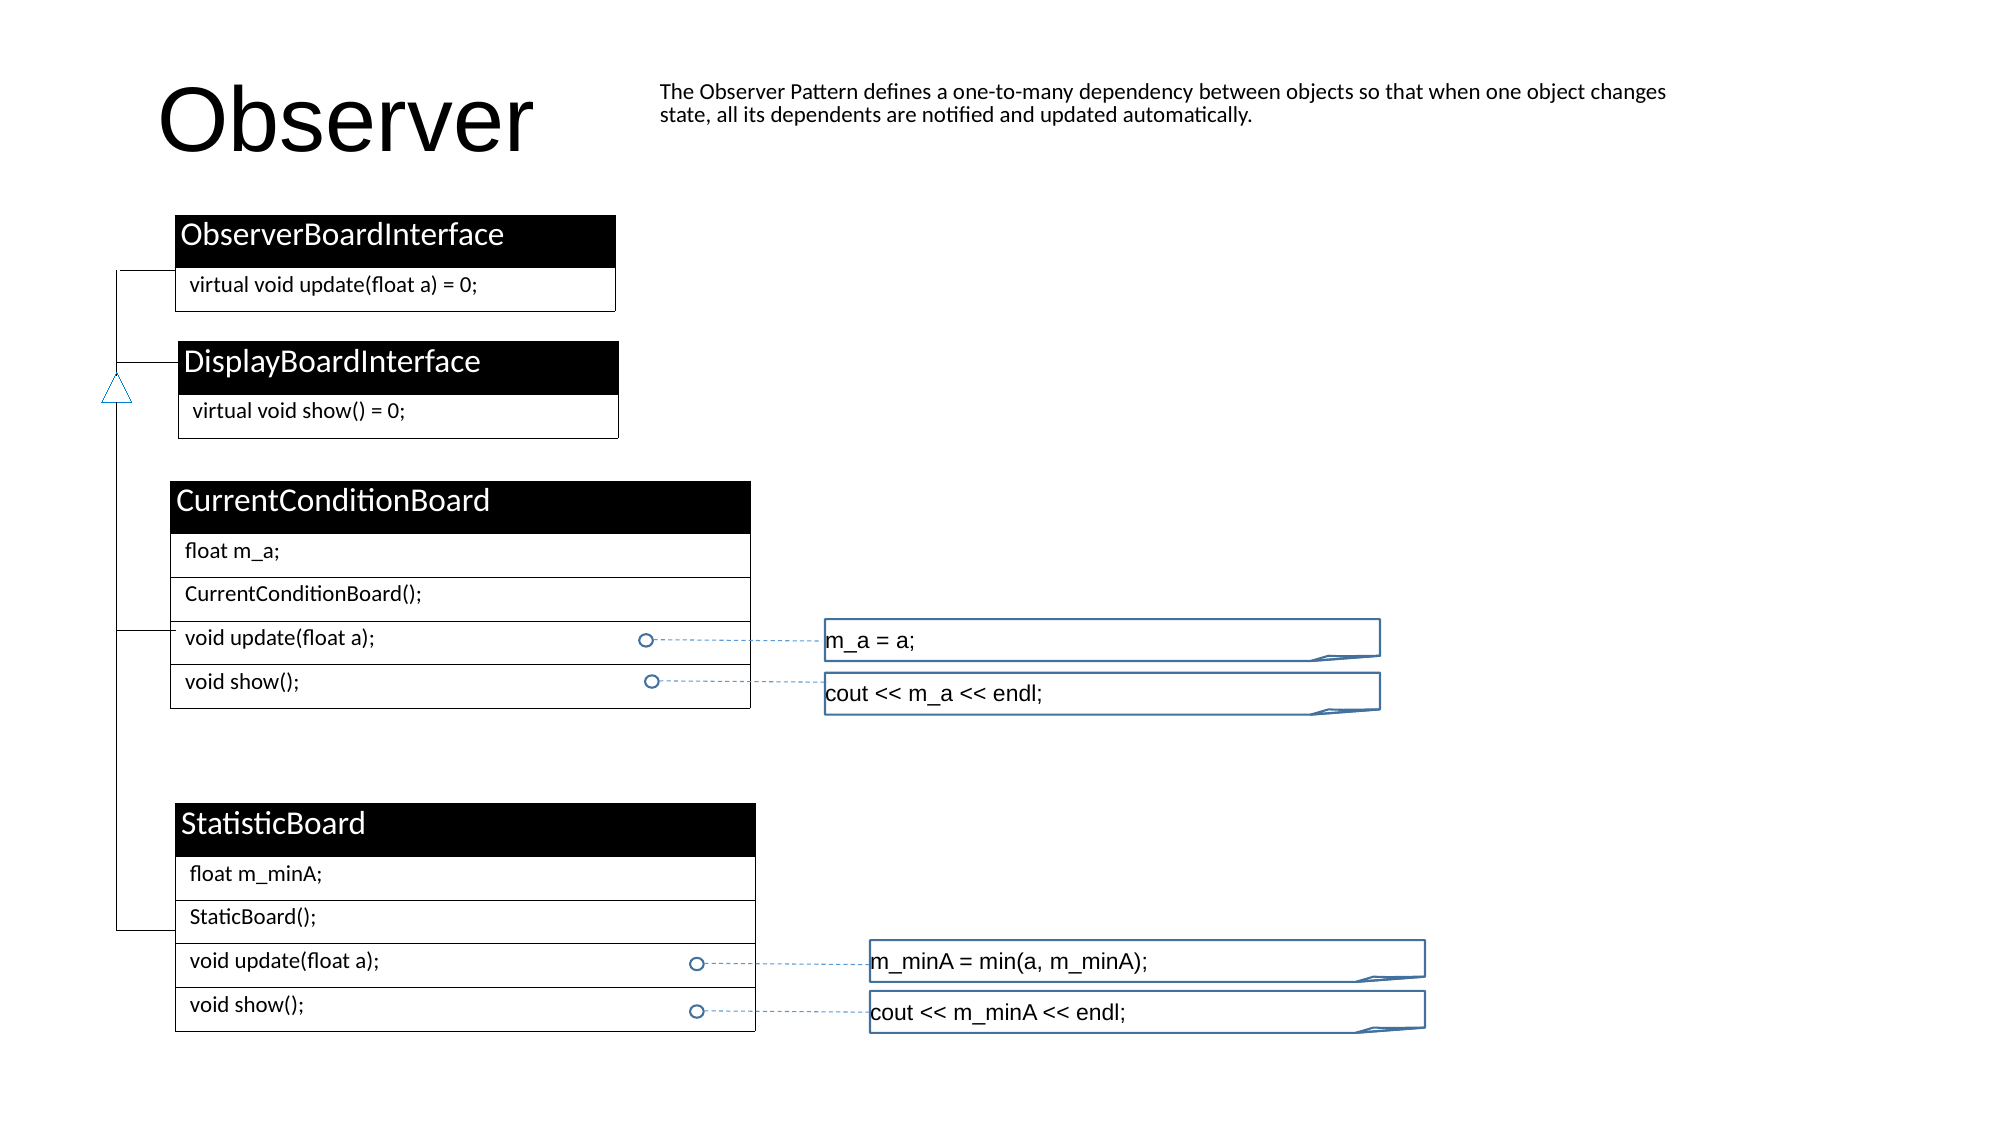

# Observer
The Observer Pattern defines a one-to-many dependency between objects so that when one object changes state, all its dependents are notified and updated automatically.
| ObserverBoardInterface |
| --- |
| virtual void update(float a) = 0; |
| DisplayBoardInterface |
| --- |
| virtual void show() = 0; |
| CurrentConditionBoard |
| --- |
| float m\_a; |
| CurrentConditionBoard(); |
| void update(float a); |
| void show(); |
m_a = a;
cout << m_a << endl;
| StatisticBoard |
| --- |
| float m\_minA; |
| StaticBoard(); |
| void update(float a); |
| void show(); |
m_minA = min(a, m_minA);
cout << m_minA << endl;